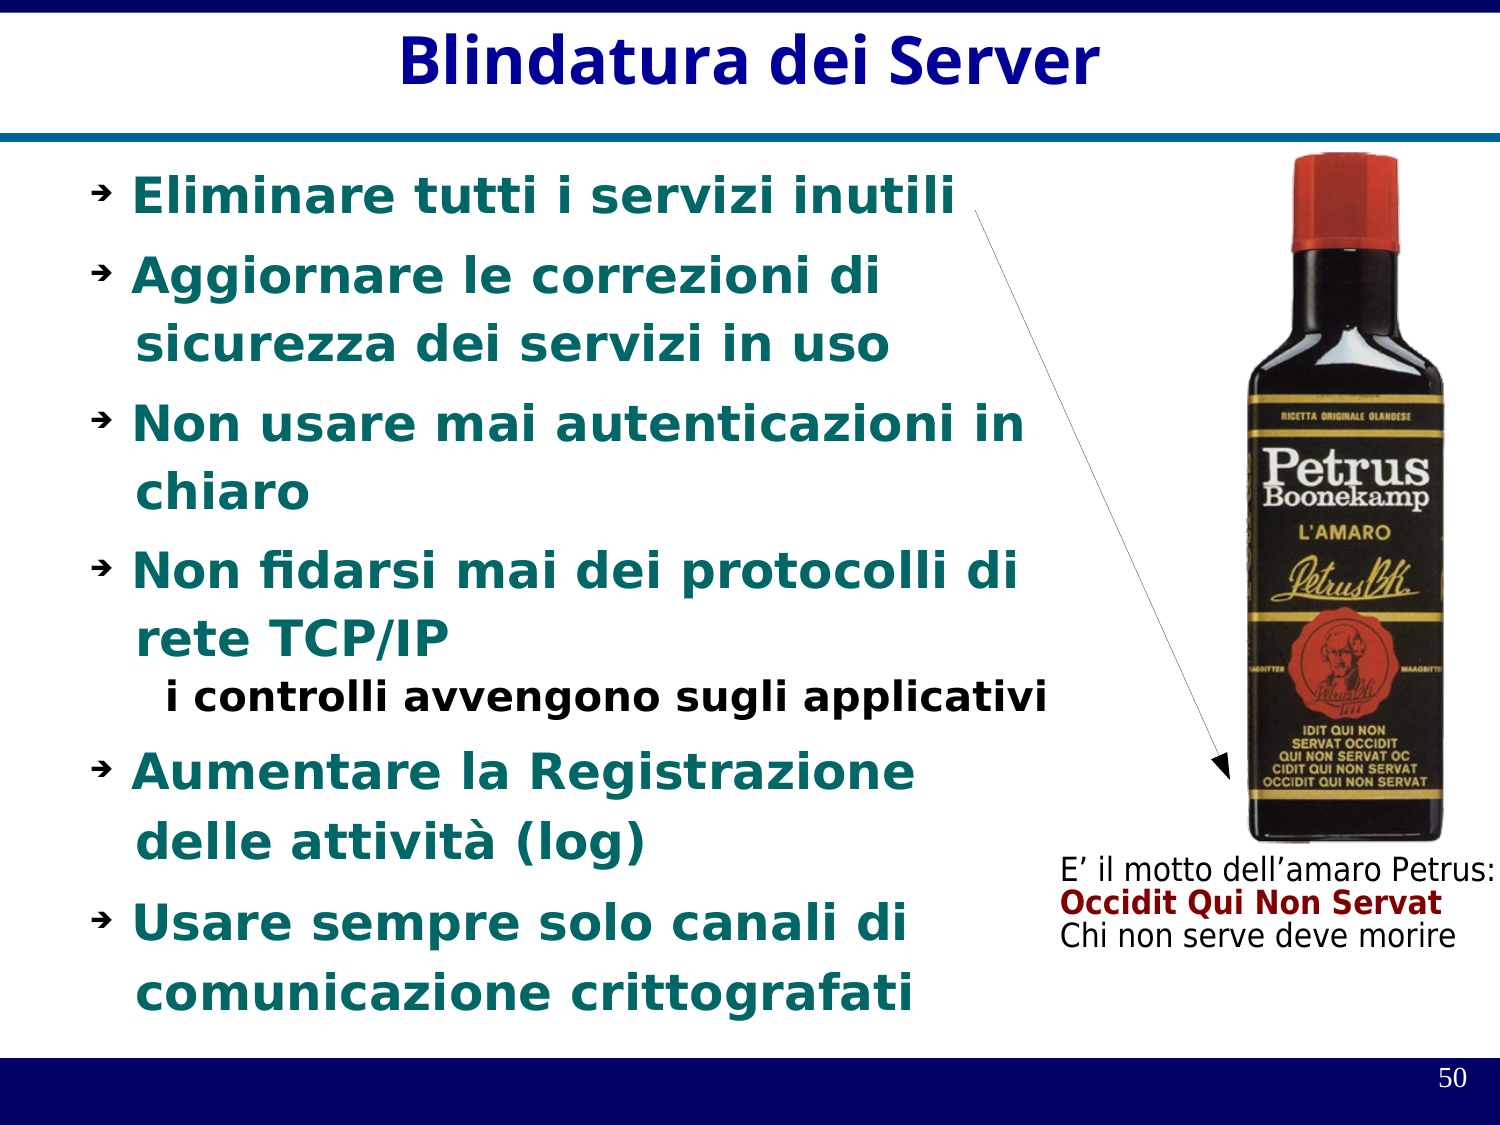

Blindatura dei Server
 Eliminare tutti i servizi inutili
 Aggiornare le correzioni di sicurezza dei servizi in uso
 Non usare mai autenticazioni in chiaro
 Non fidarsi mai dei protocolli di rete TCP/IP
i controlli avvengono sugli applicativi
 Aumentare la Registrazione delle attività (log)
 Usare sempre solo canali di comunicazione crittografati
E’ il motto dell’amaro Petrus:
Occidit Qui Non Servat
Chi non serve deve morire